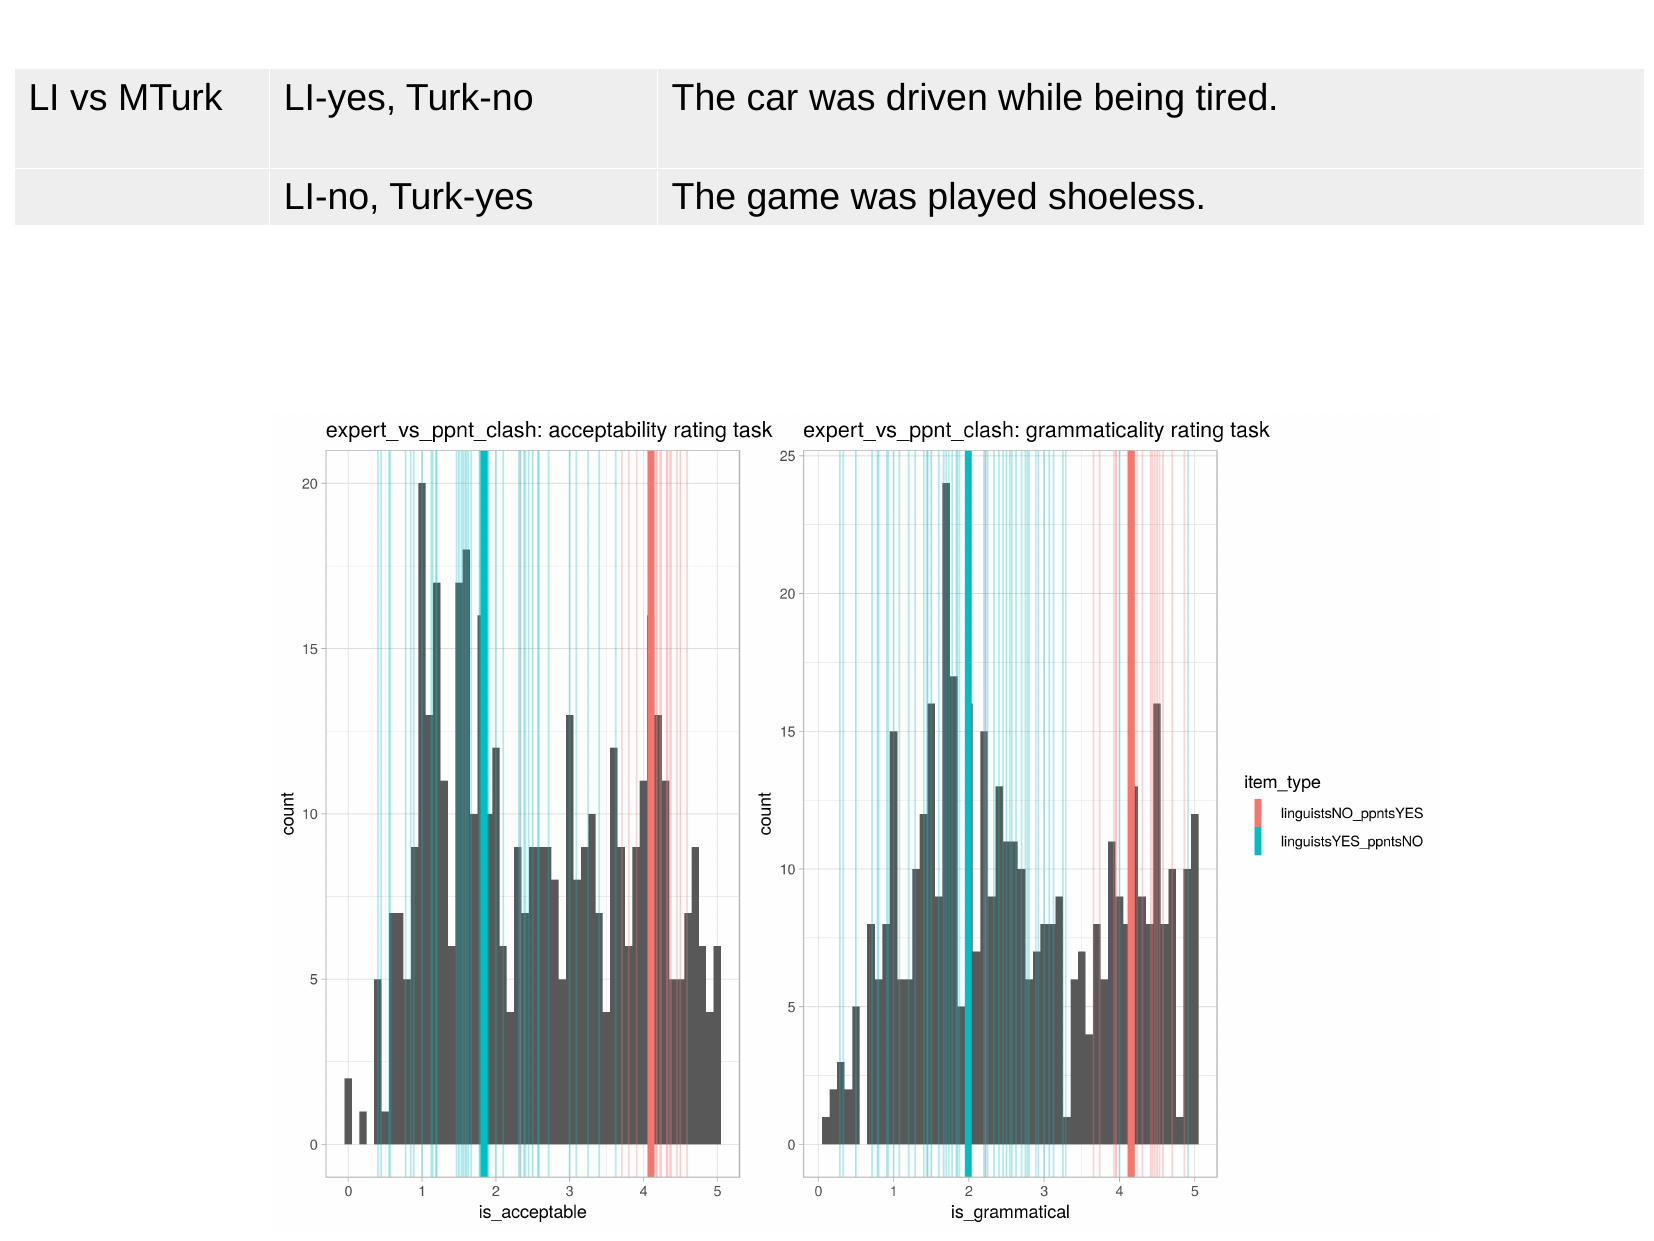

| LI vs MTurk | LI-yes, Turk-no | The car was driven while being tired. |
| --- | --- | --- |
| | LI-no, Turk-yes | The game was played shoeless. |